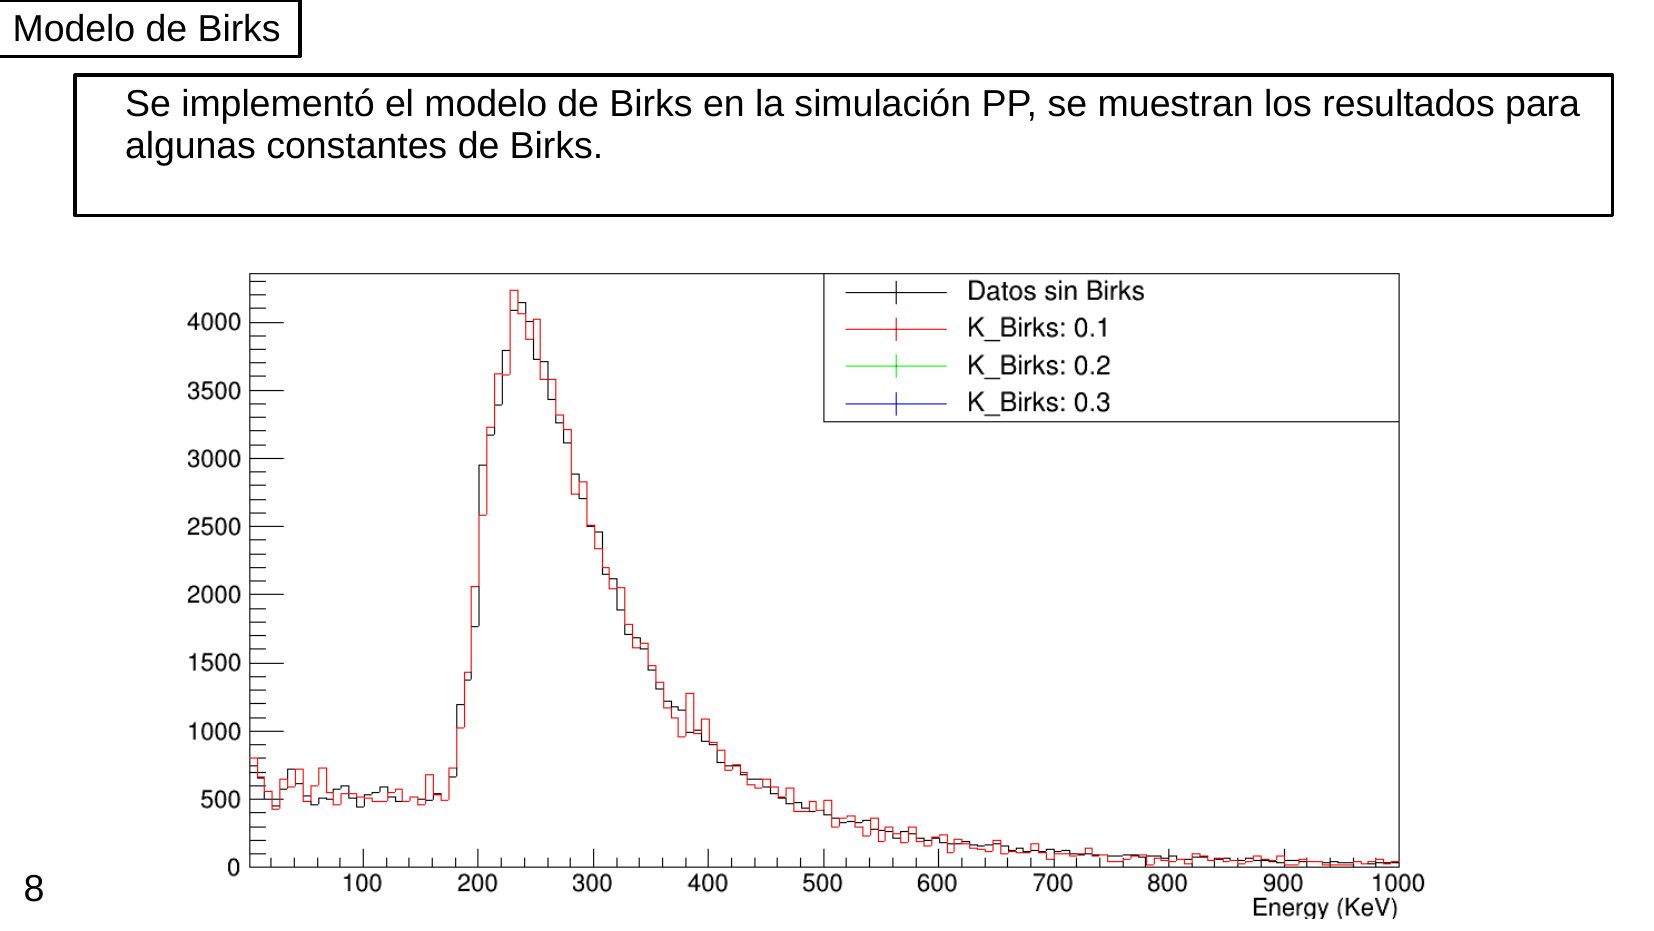

Modelo de Birks
Se implementó el modelo de Birks en la simulación PP, se muestran los resultados para algunas constantes de Birks.